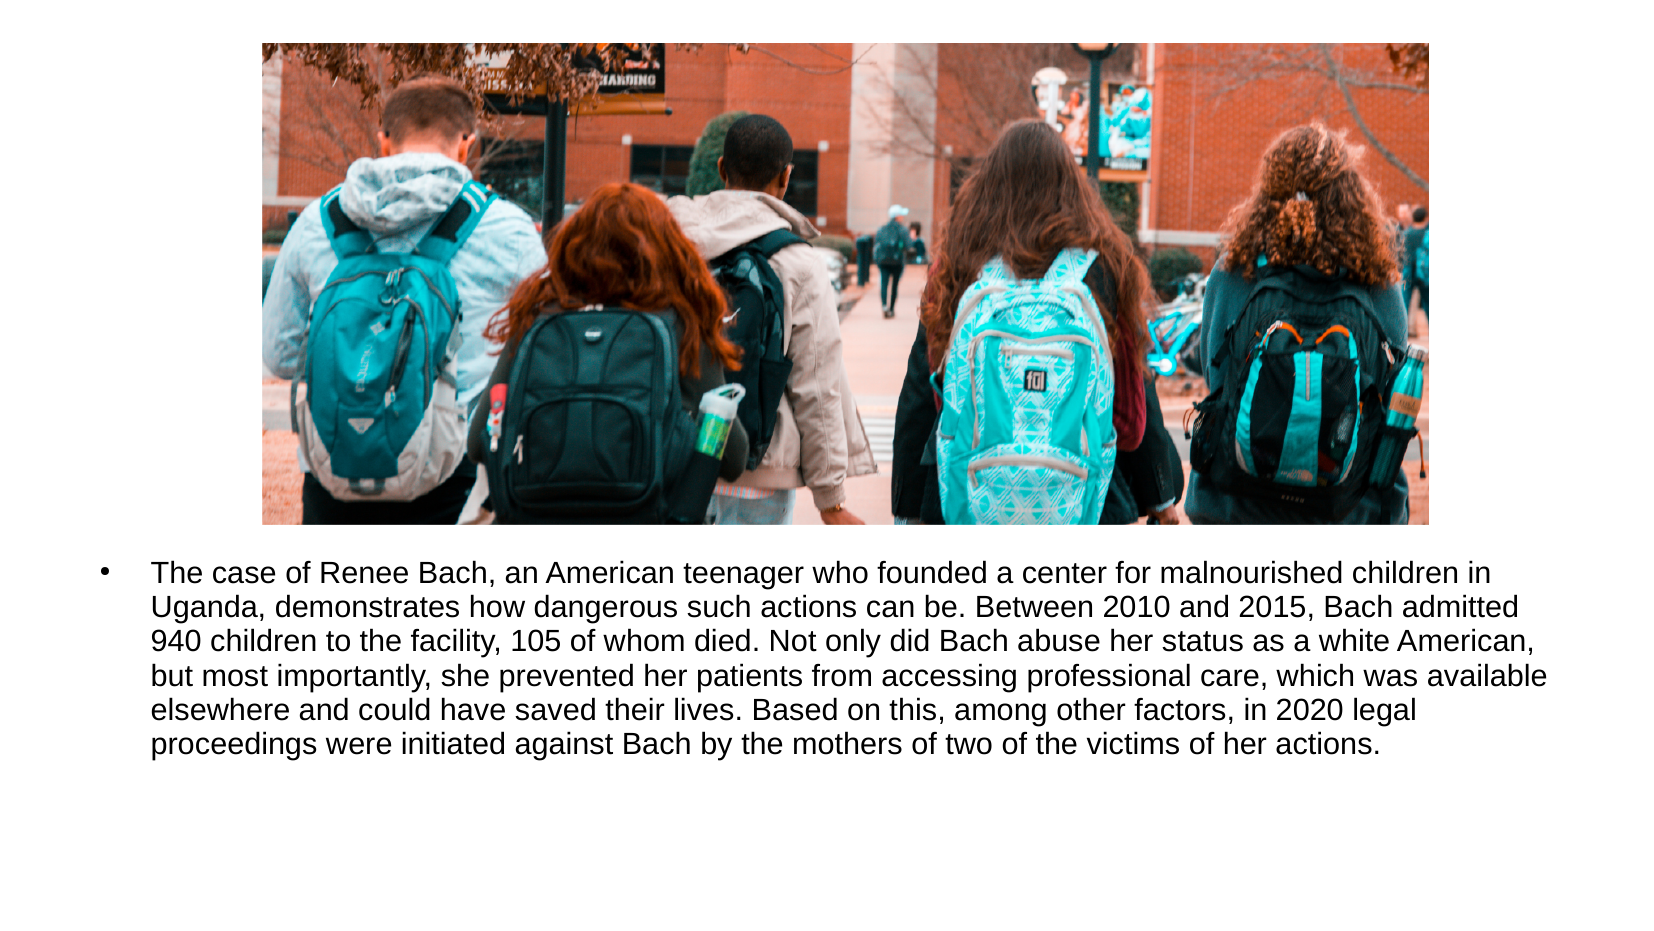

#
The case of Renee Bach, an American teenager who founded a center for malnourished children in Uganda, demonstrates how dangerous such actions can be. Between 2010 and 2015, Bach admitted 940 children to the facility, 105 of whom died. Not only did Bach abuse her status as a white American, but most importantly, she prevented her patients from accessing professional care, which was available elsewhere and could have saved their lives. Based on this, among other factors, in 2020 legal proceedings were initiated against Bach by the mothers of two of the victims of her actions.